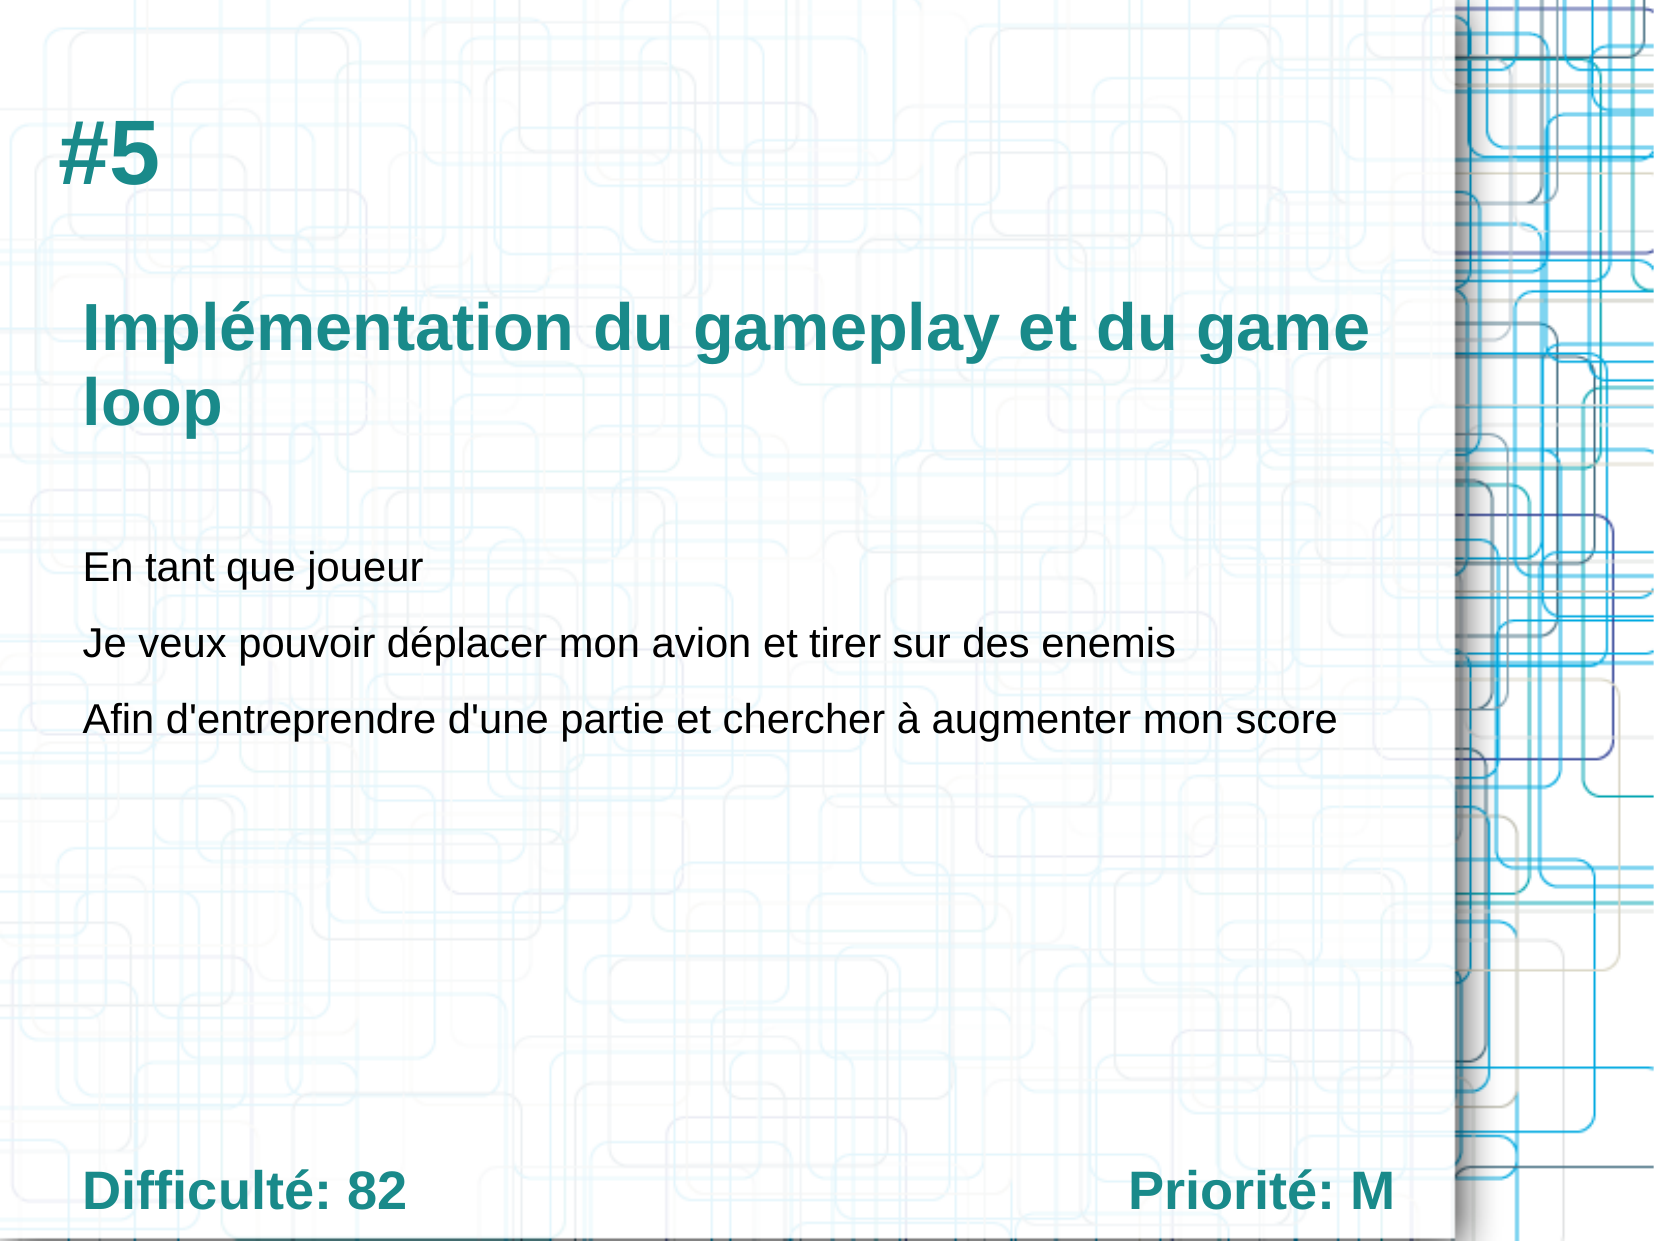

# #5
Implémentation du gameplay et du game loop
En tant que joueur
Je veux pouvoir déplacer mon avion et tirer sur des enemis
Afin d'entreprendre d'une partie et chercher à augmenter mon score
Difficulté: 82 Priorité: M